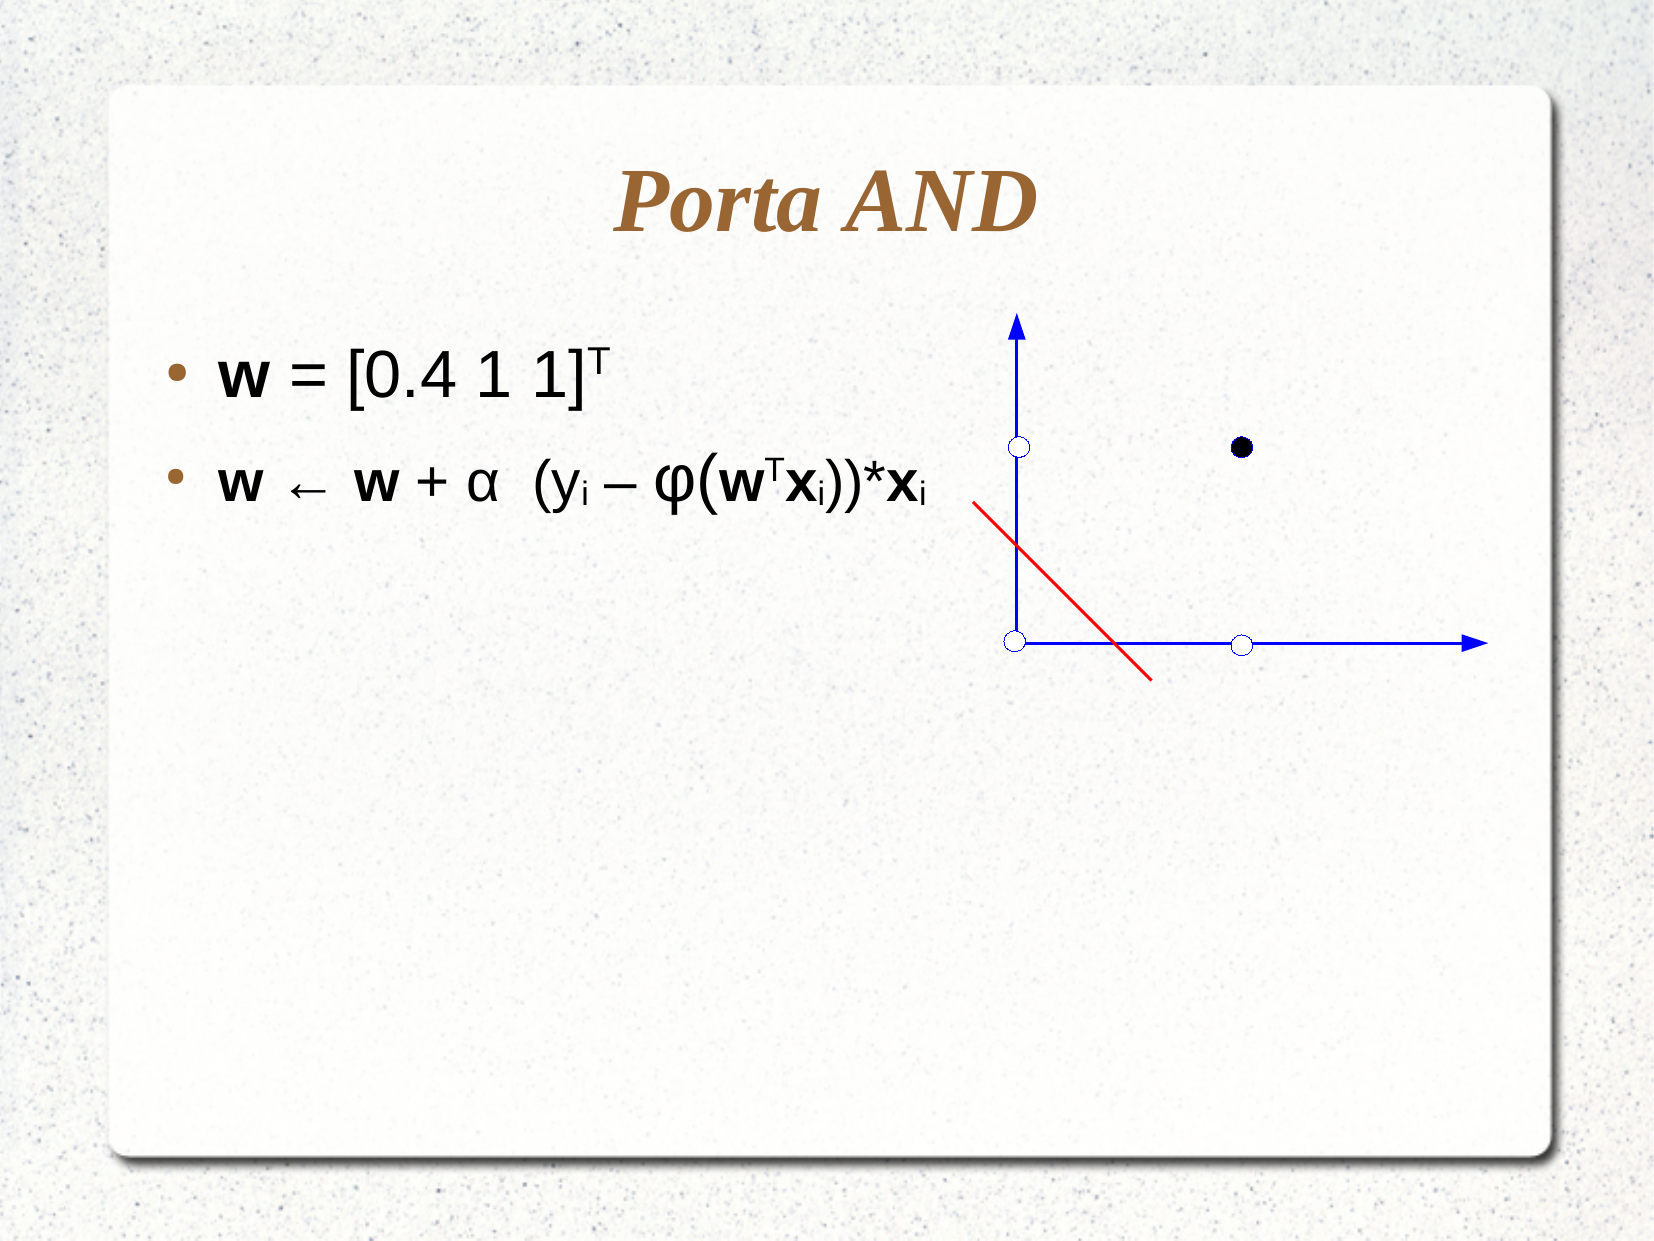

# Porta AND
w = [0.4 1 1]T
w ← w + α (yi – φ(wTxi))*xi